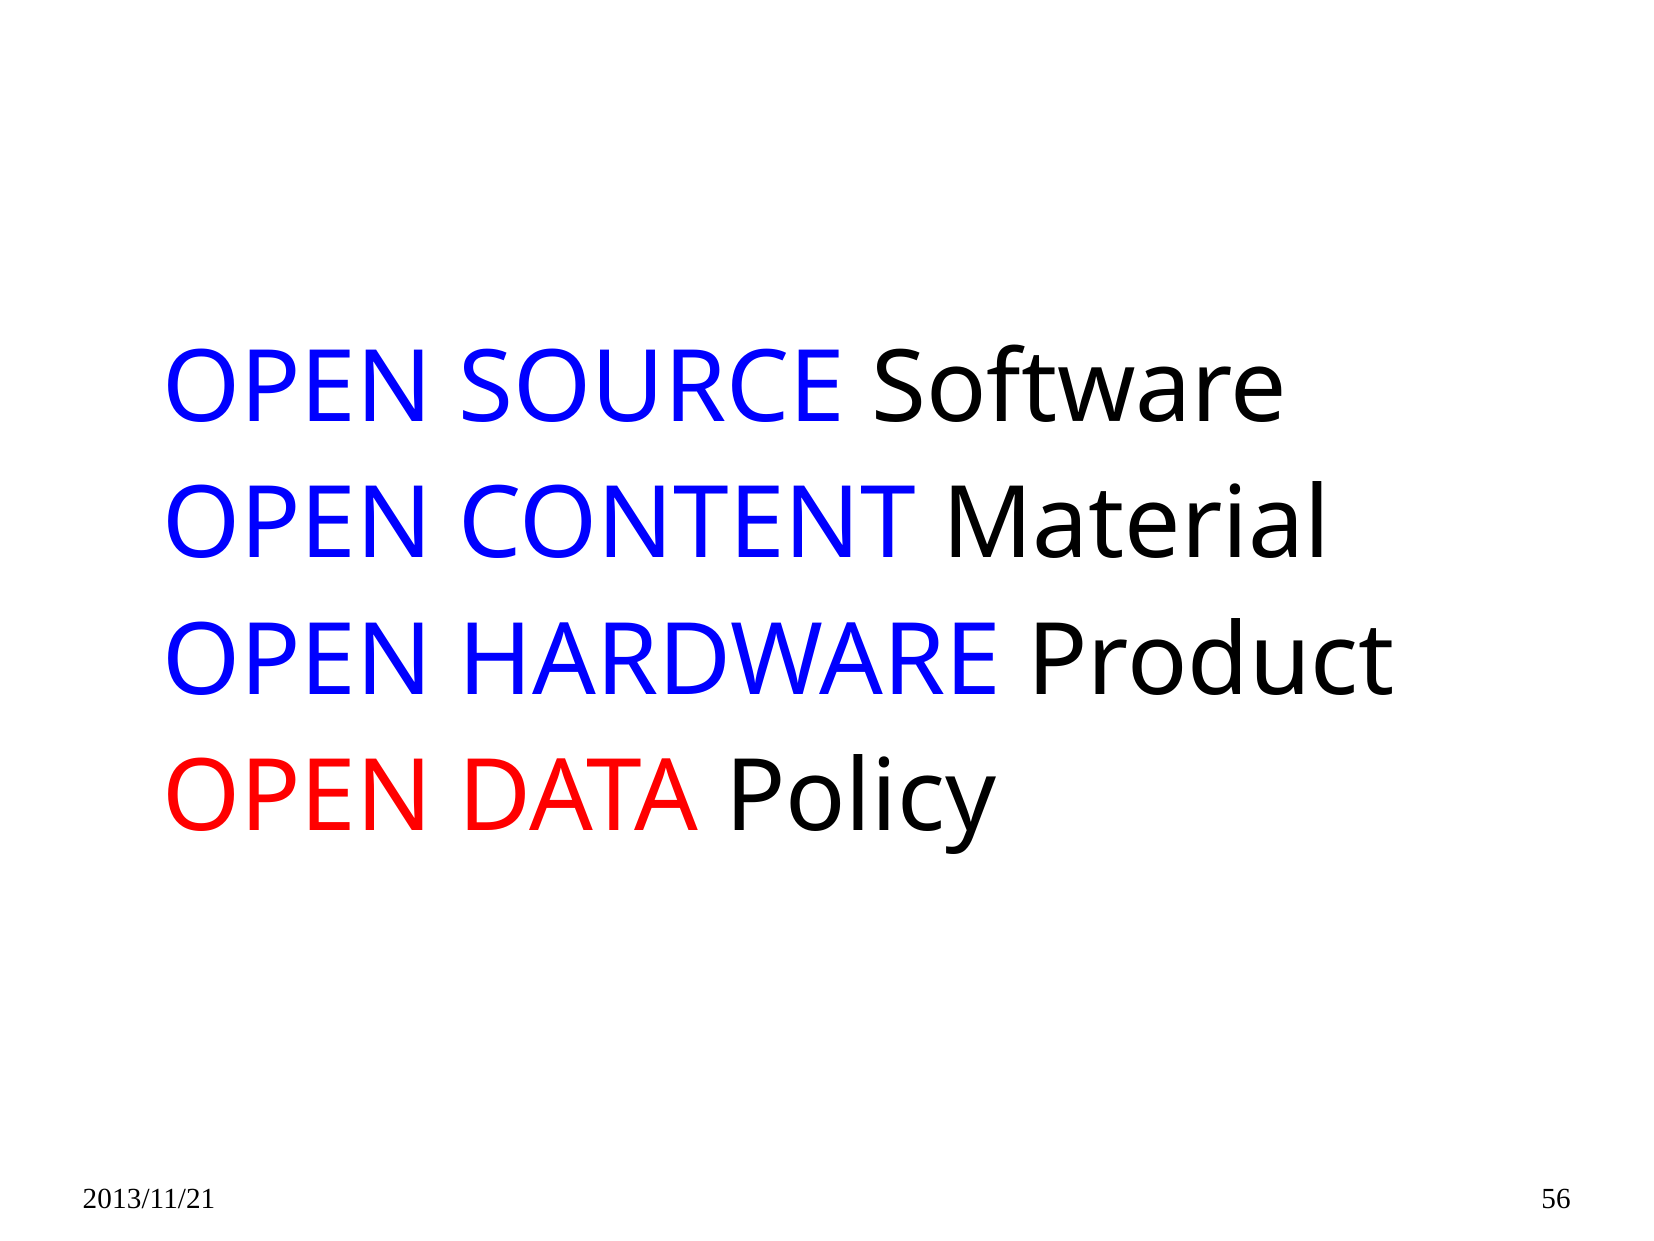

OPEN SOURCE Software
OPEN CONTENT Material
OPEN HARDWARE Product
OPEN DATA Policy
2013/11/21
56